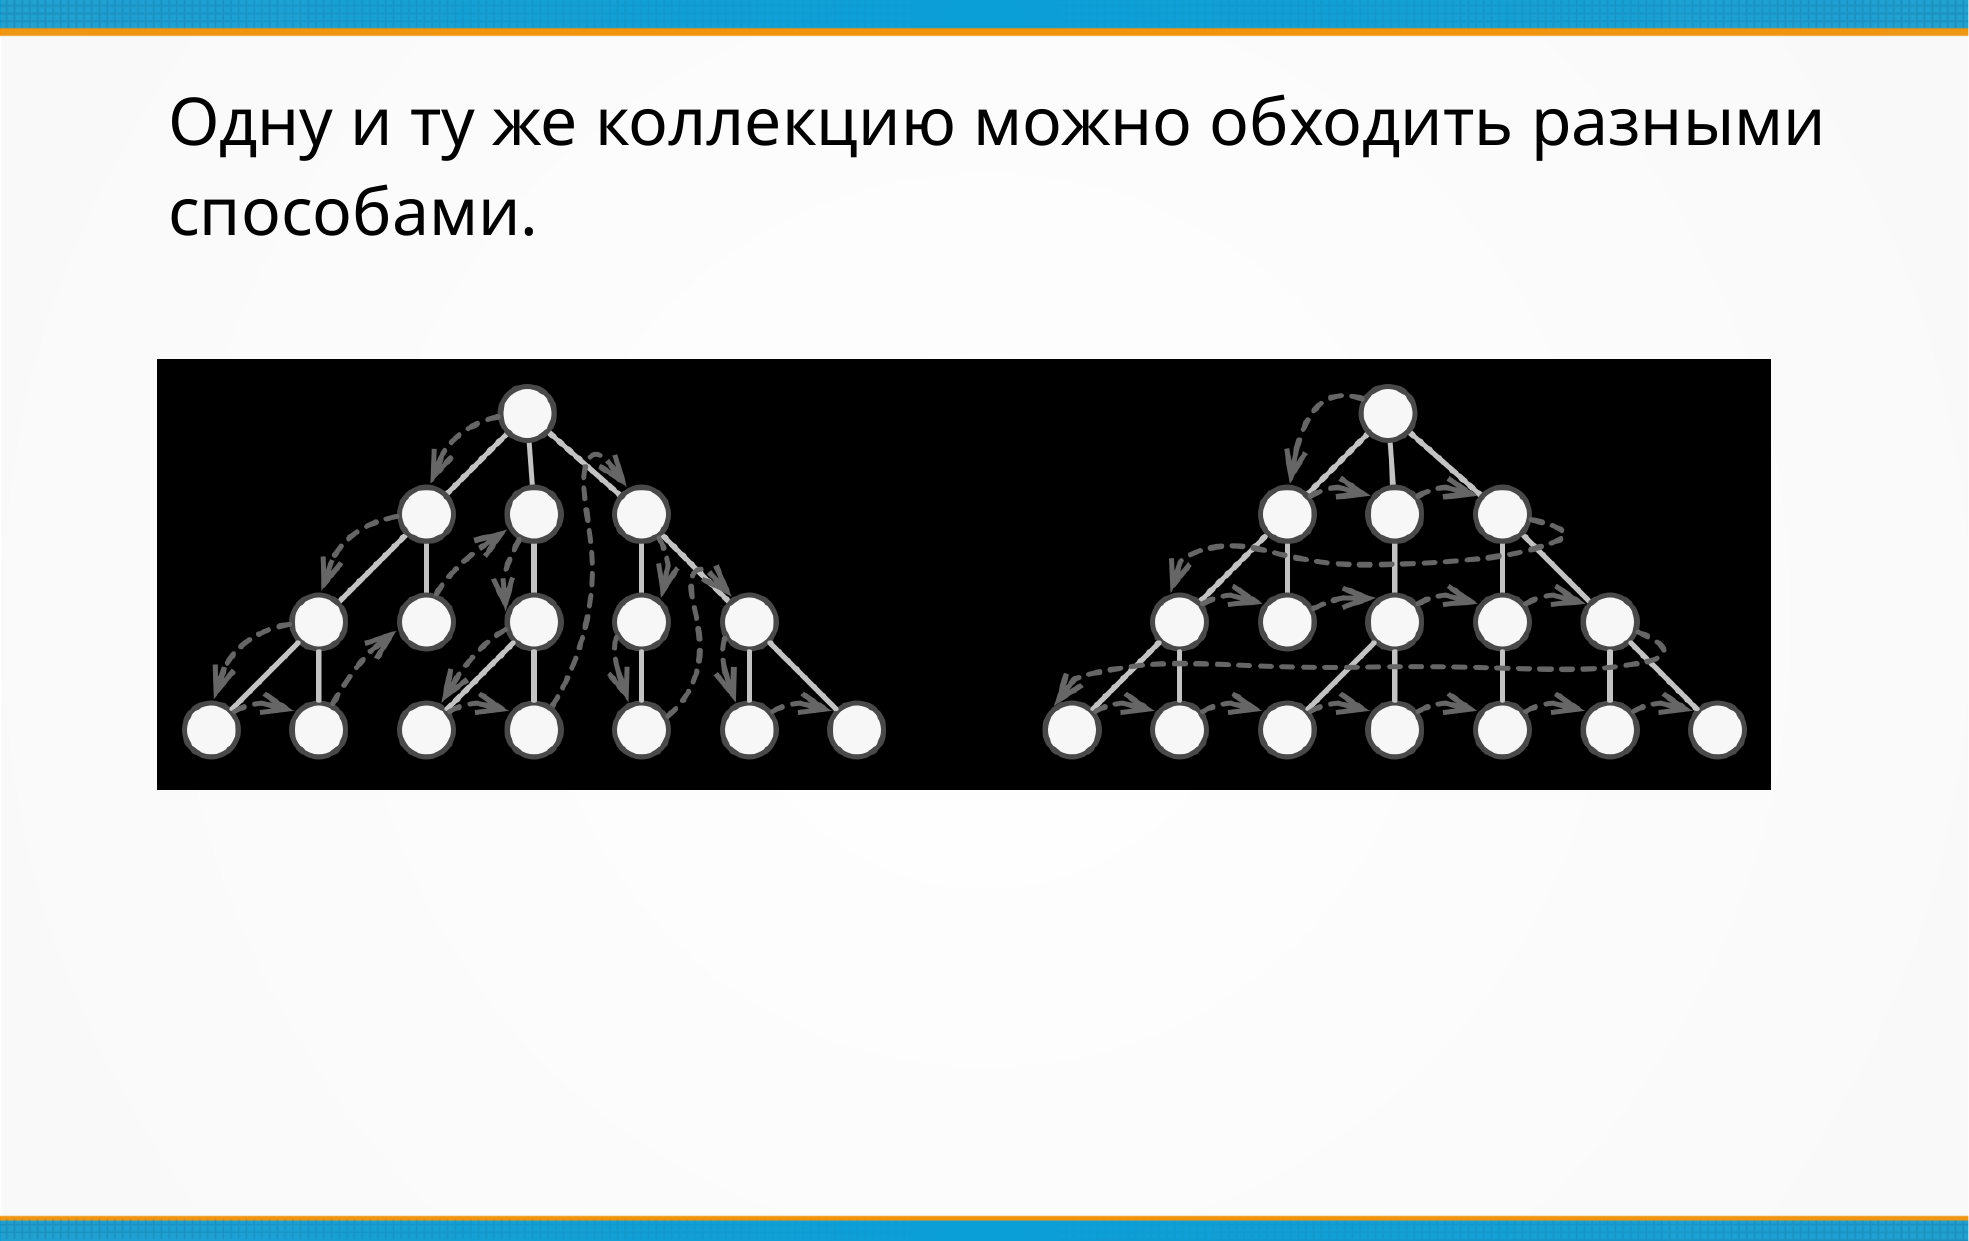

# Одну и ту же коллекцию можно обходить разными способами.